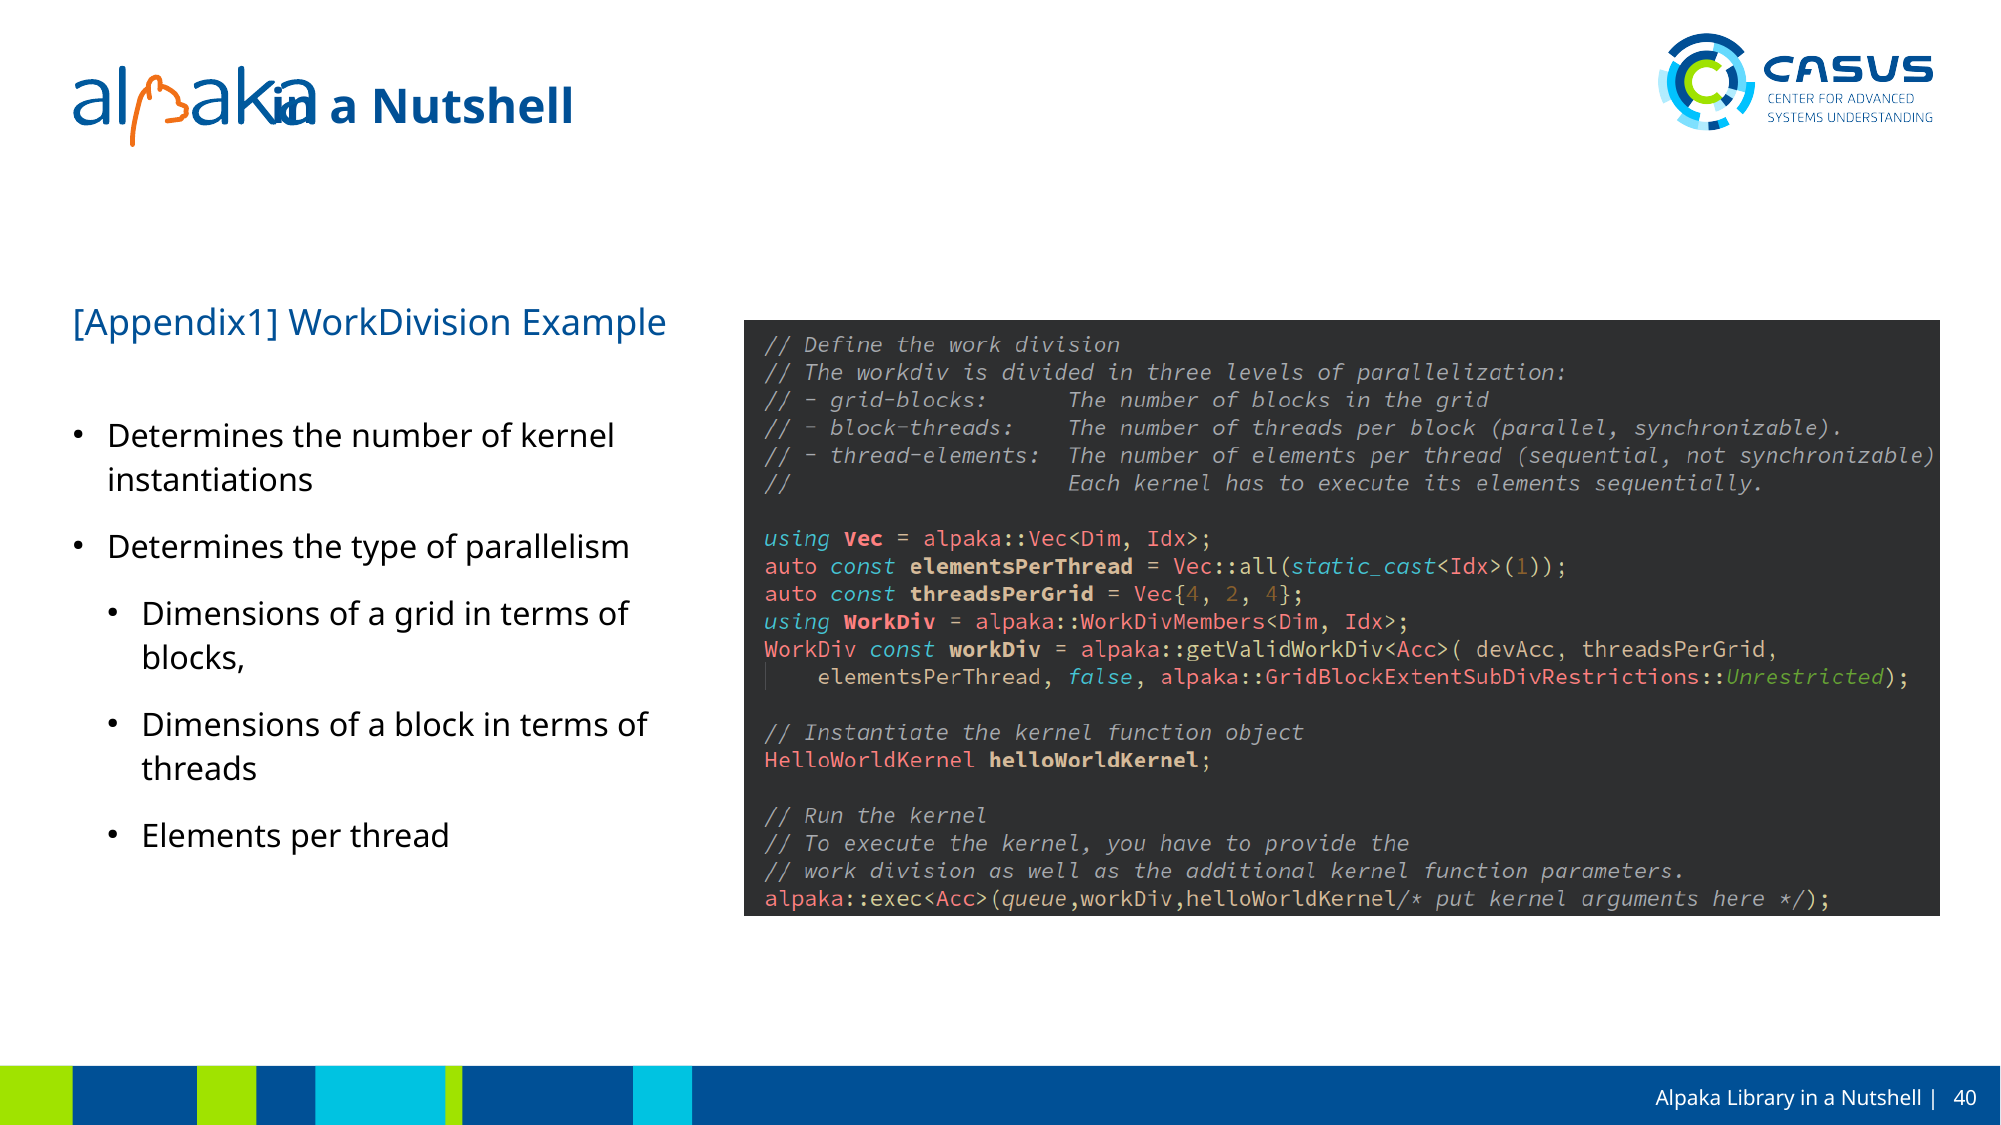

in a Nutshell
# [Appendix1] WorkDivision Example
Determines the number of kernel instantiations
Determines the type of parallelism
Dimensions of a grid in terms of blocks,
Dimensions of a block in terms of threads
Elements per thread
Alpaka Library in a Nutshell
40